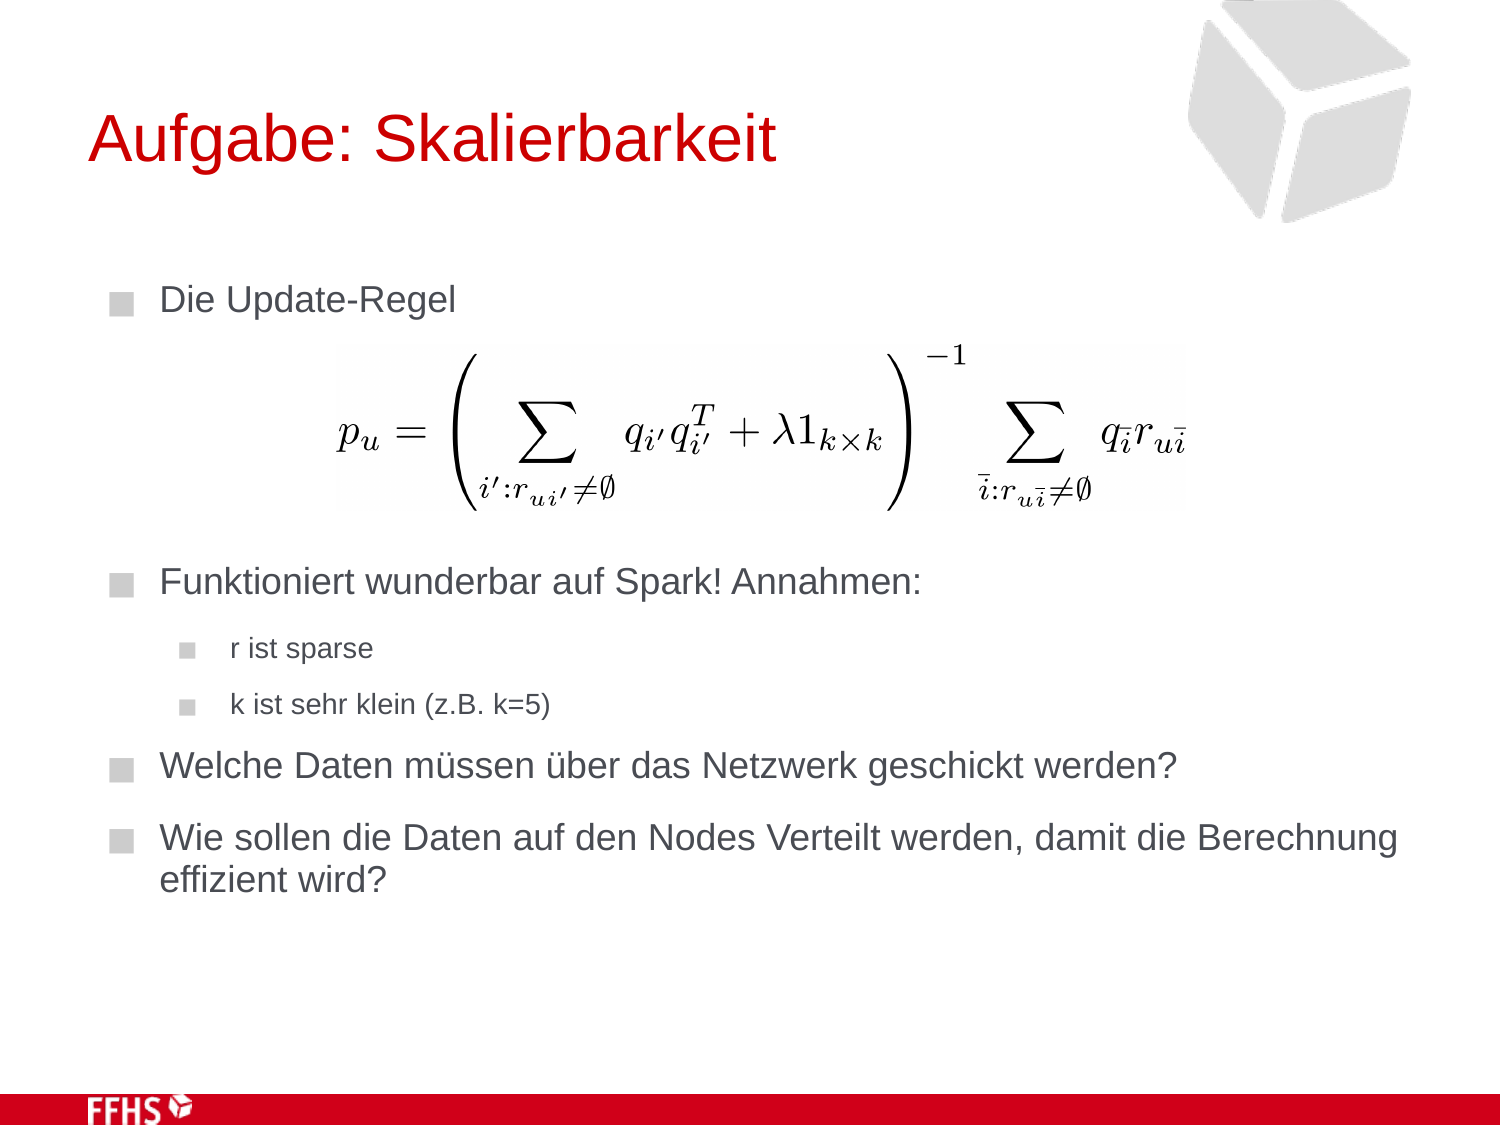

# Aufgabe: Skalierbarkeit
Die Update-Regel
Funktioniert wunderbar auf Spark! Annahmen:
r ist sparse
k ist sehr klein (z.B. k=5)
Welche Daten müssen über das Netzwerk geschickt werden?
Wie sollen die Daten auf den Nodes Verteilt werden, damit die Berechnung effizient wird?